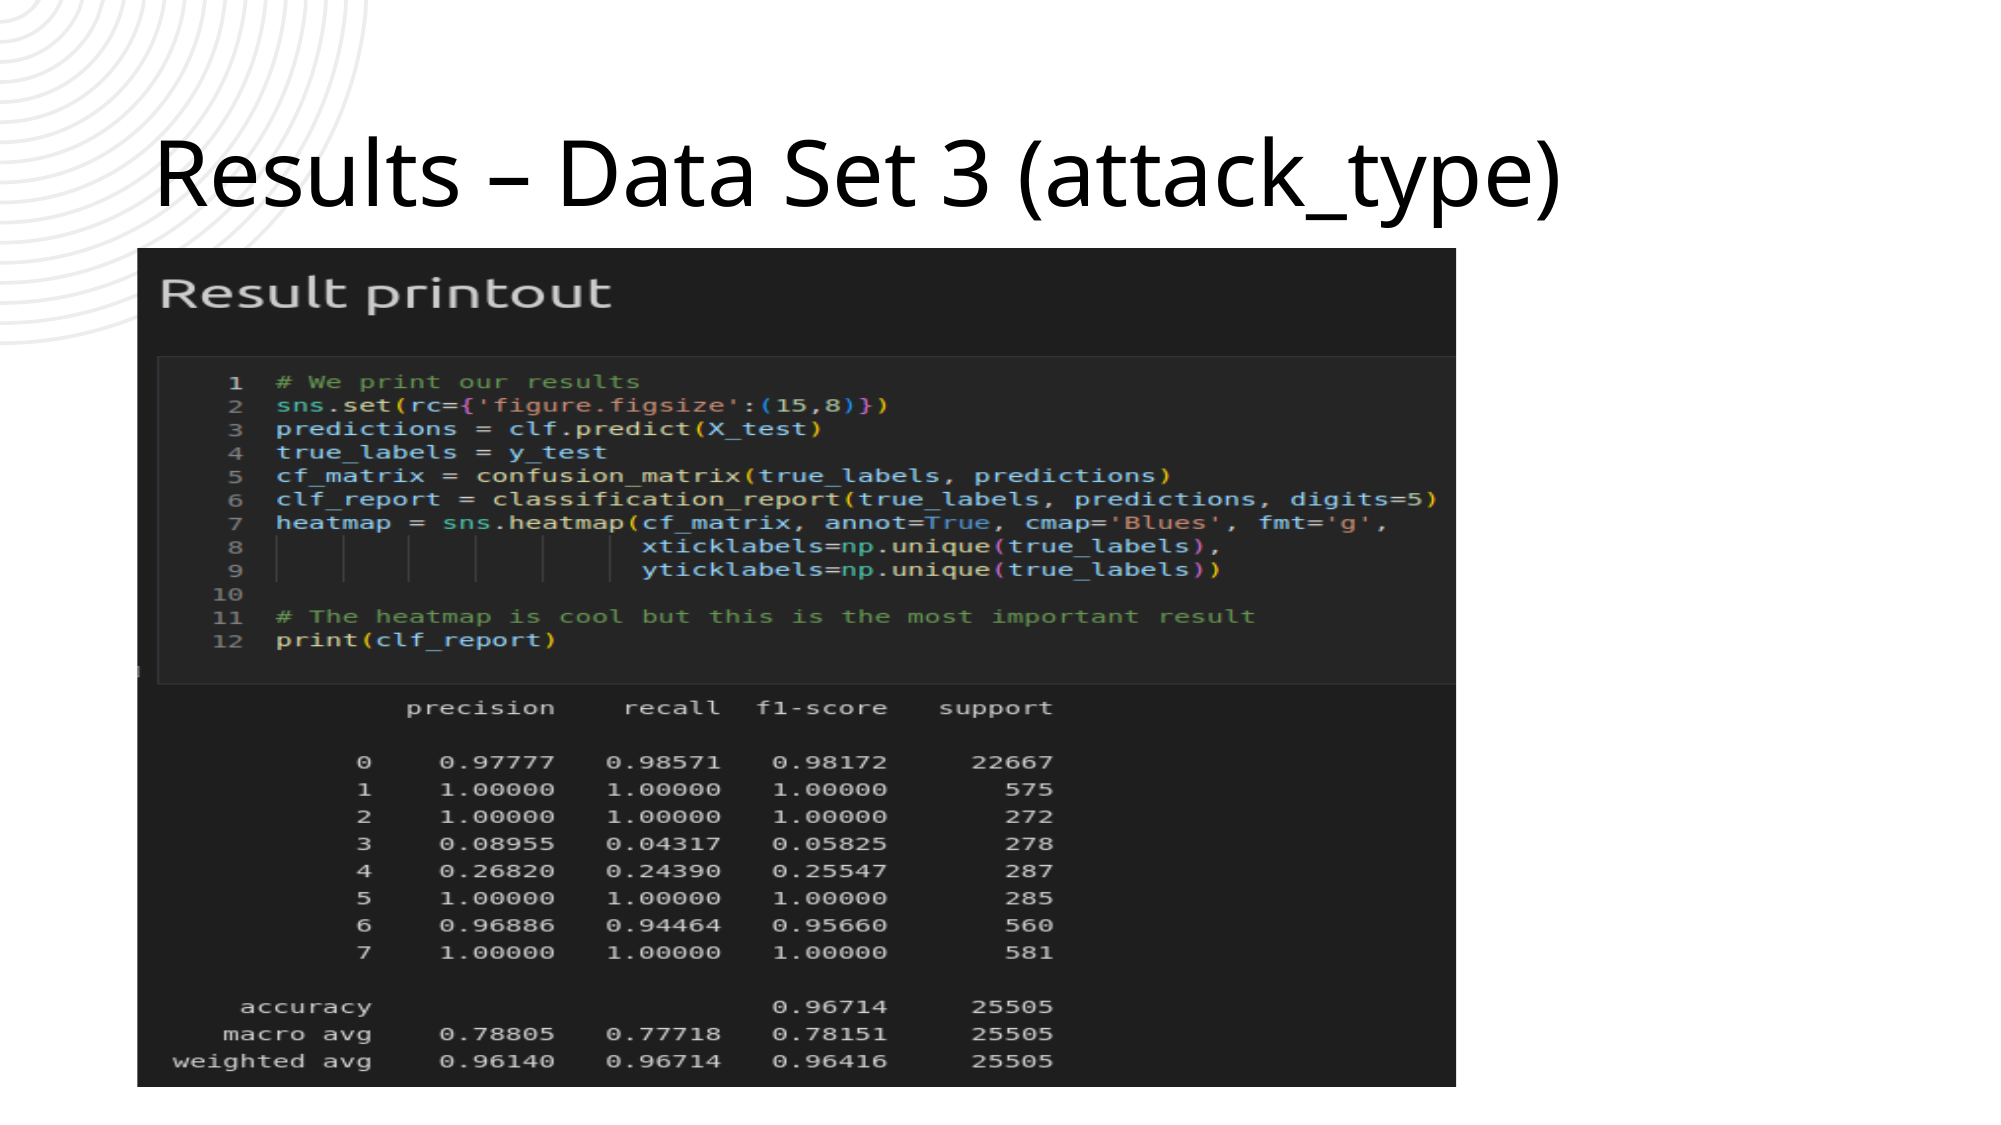

# Results – Data Set 3 (attack_type)
Presentation title